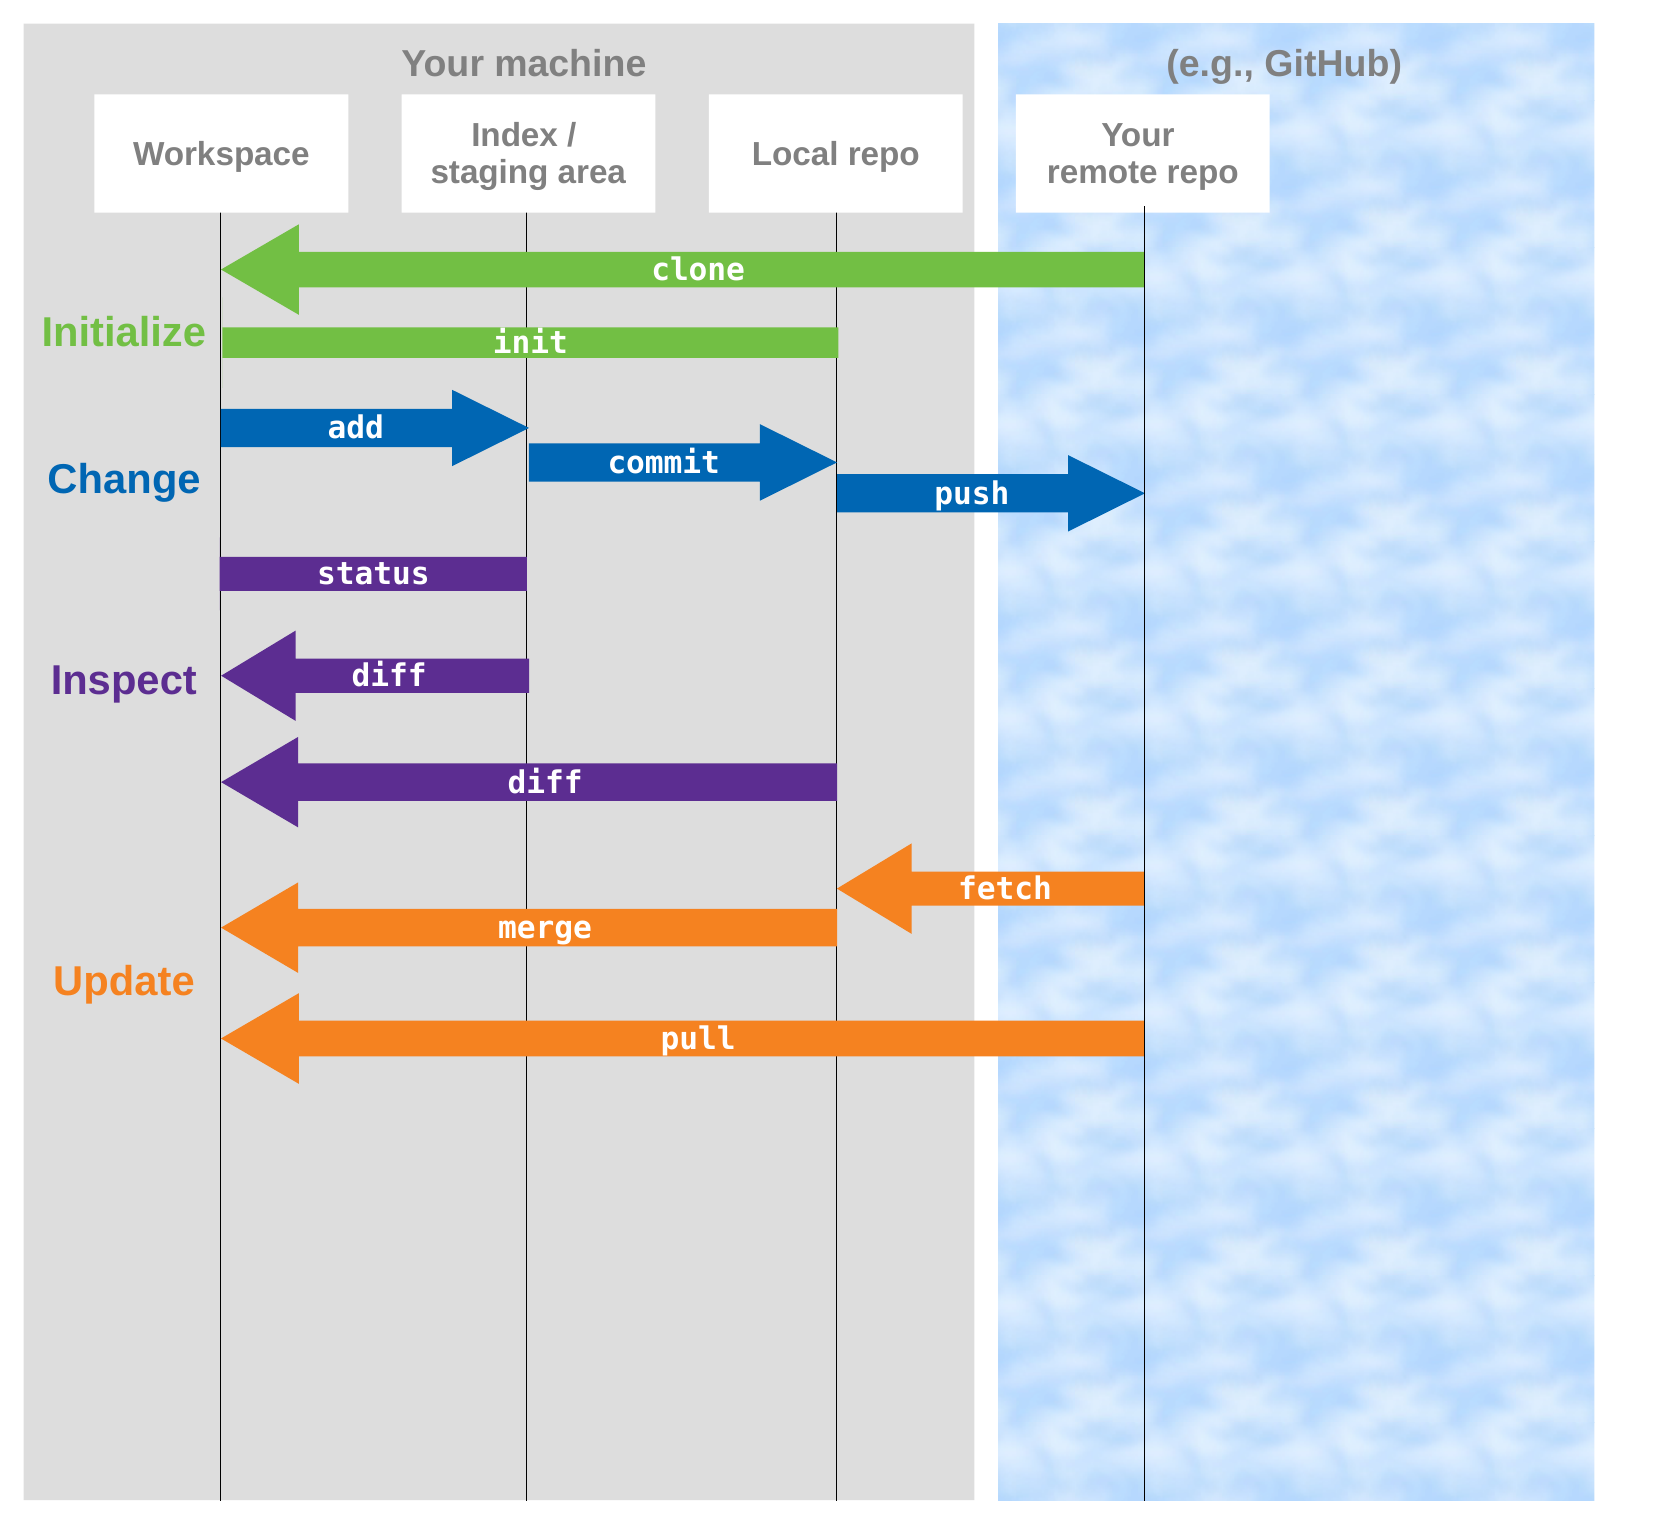

Your machine
(e.g., GitHub)
Workspace
Index /
staging area
Local repo
Your
remote repo
clone
init
Initialize
add
commit
Change
push
status
diff
Inspect
diff
fetch
merge
Update
pull